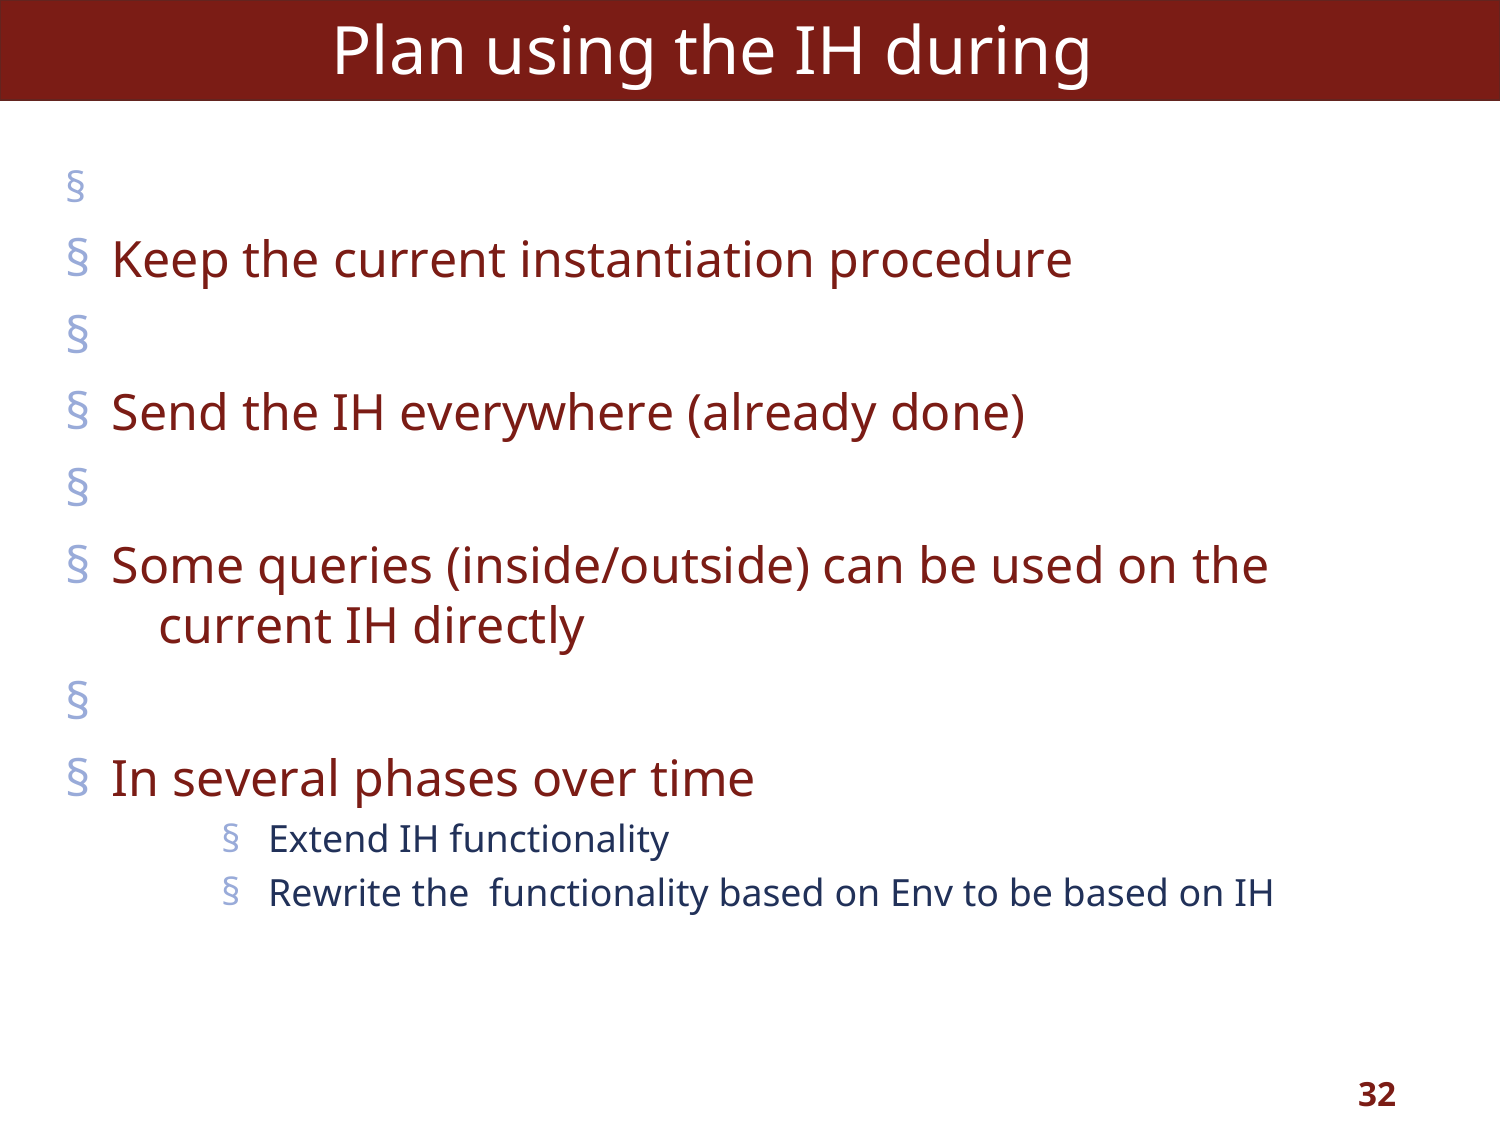

# Plan using the IH during Instantiation
Keep the current instantiation procedure
Send the IH everywhere (already done)
Some queries (inside/outside) can be used on the current IH directly
In several phases over time
Extend IH functionality
Rewrite the functionality based on Env to be based on IH